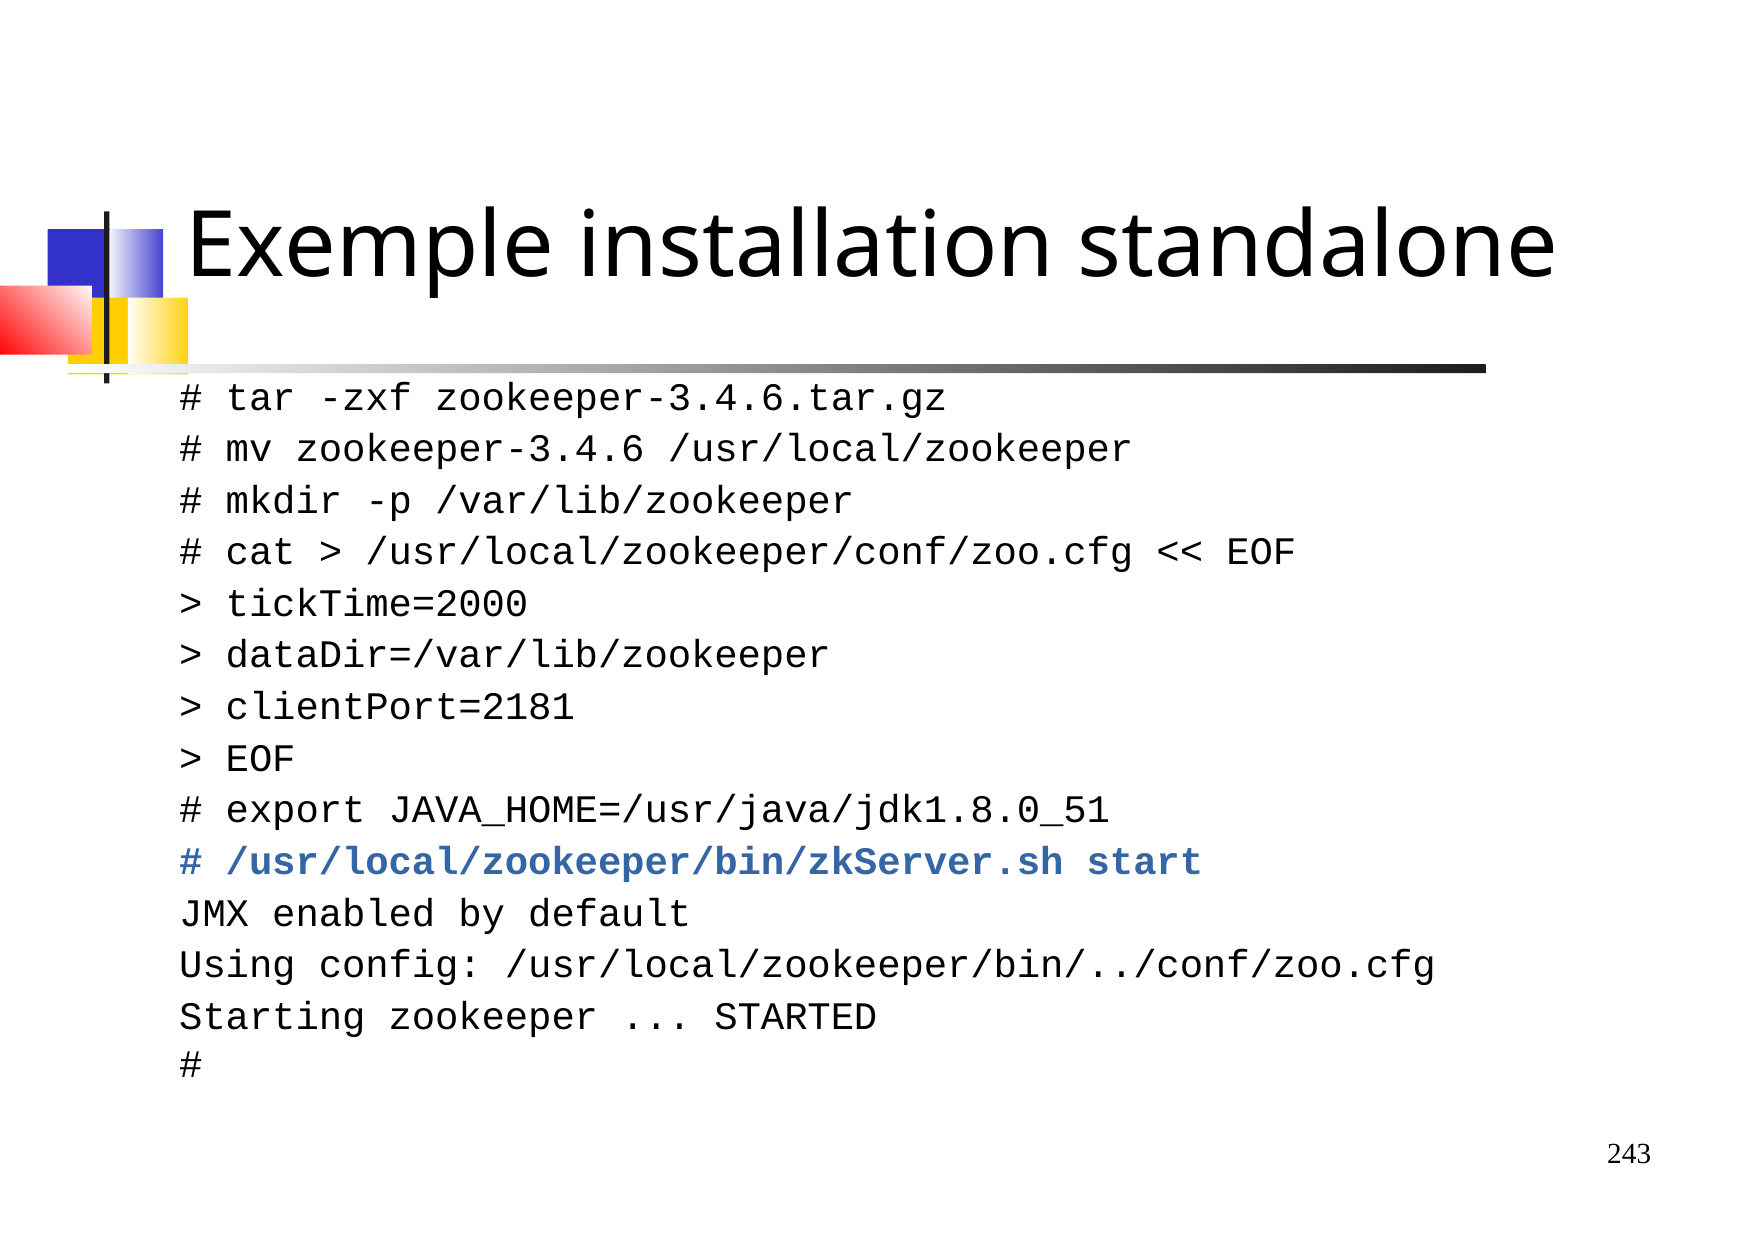

# Exemple installation standalone
# tar -zxf zookeeper-3.4.6.tar.gz
# mv zookeeper-3.4.6 /usr/local/zookeeper
# mkdir -p /var/lib/zookeeper
# cat > /usr/local/zookeeper/conf/zoo.cfg << EOF
> tickTime=2000
> dataDir=/var/lib/zookeeper
> clientPort=2181
> EOF
# export JAVA_HOME=/usr/java/jdk1.8.0_51
# /usr/local/zookeeper/bin/zkServer.sh start
JMX enabled by default
Using config: /usr/local/zookeeper/bin/../conf/zoo.cfg
Starting zookeeper ... STARTED
#